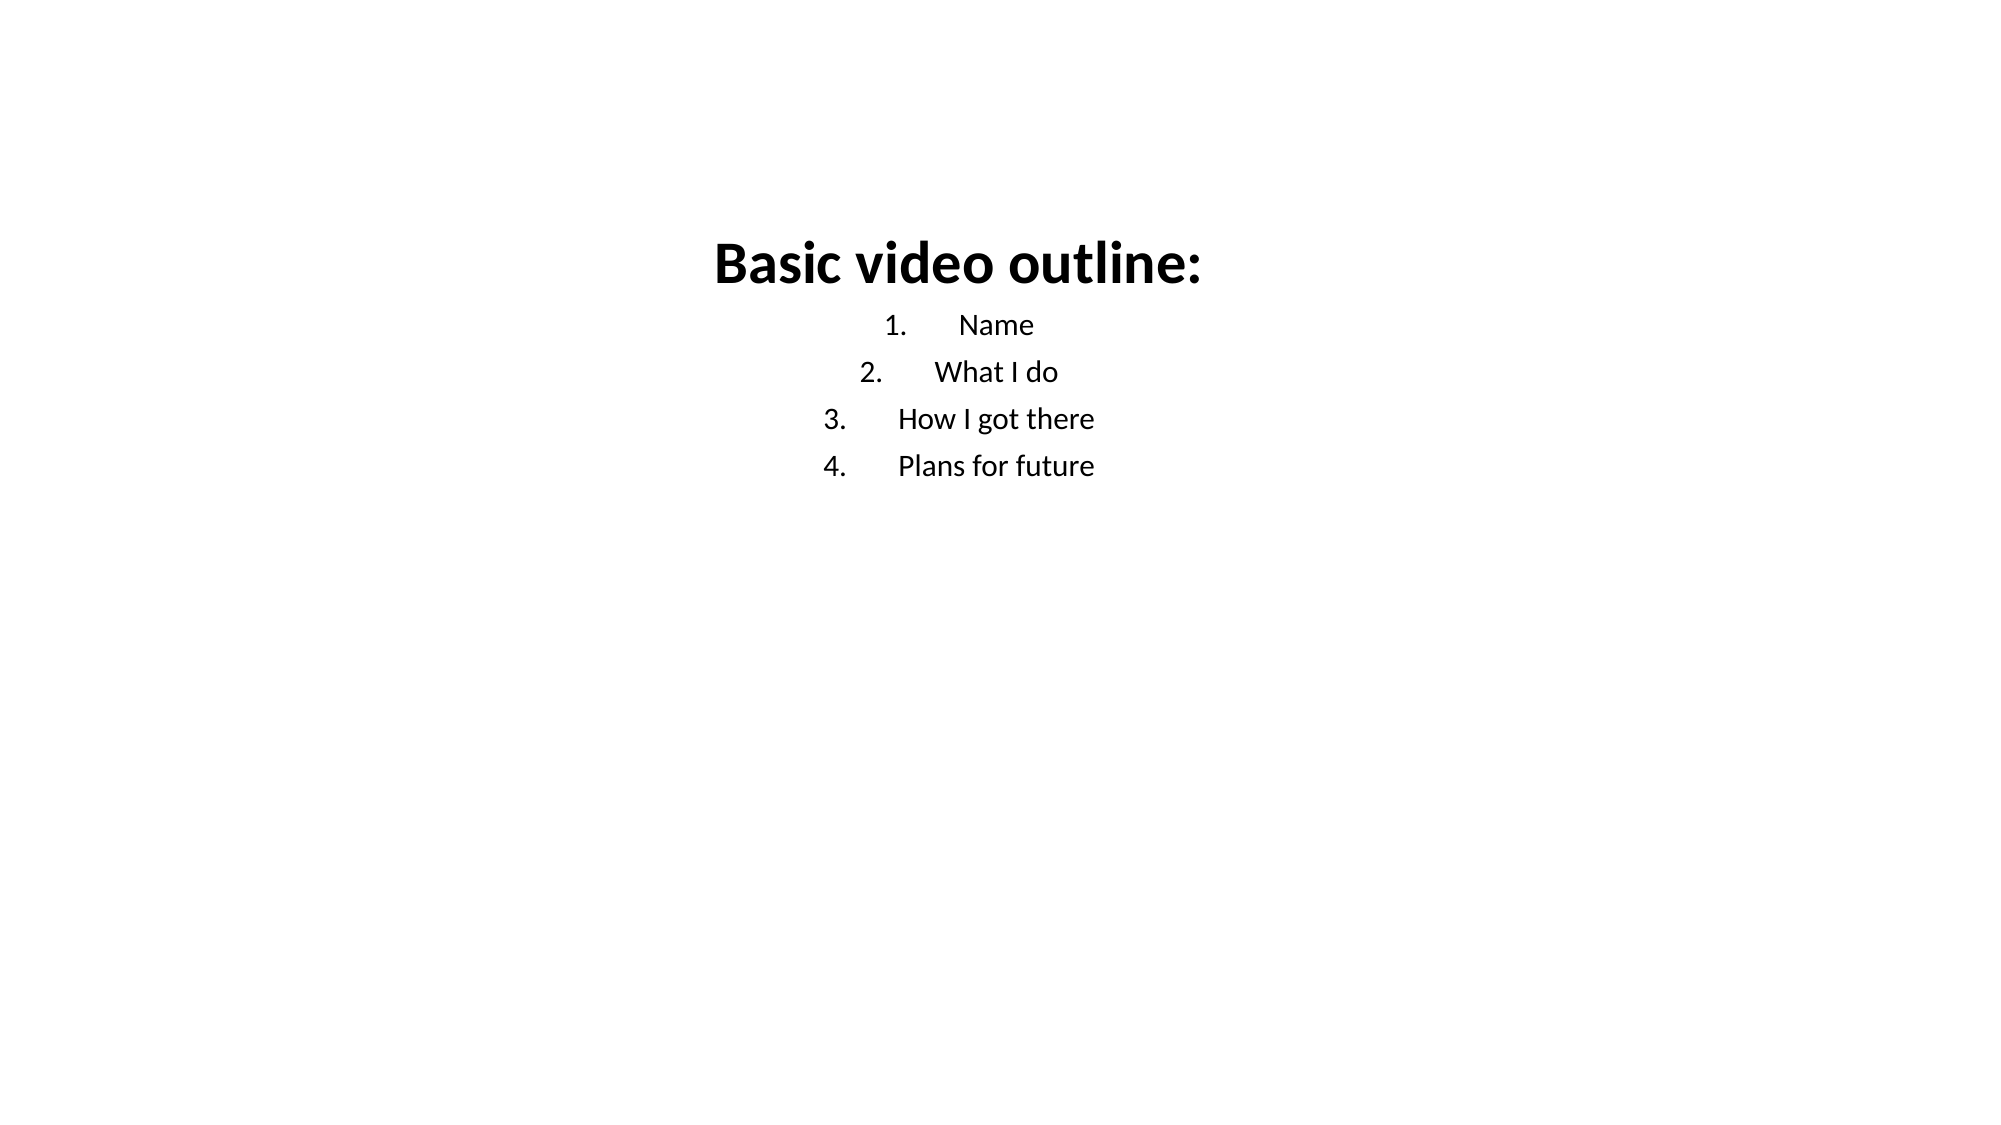

# Basic video outline:
Name
What I do
How I got there
Plans for future